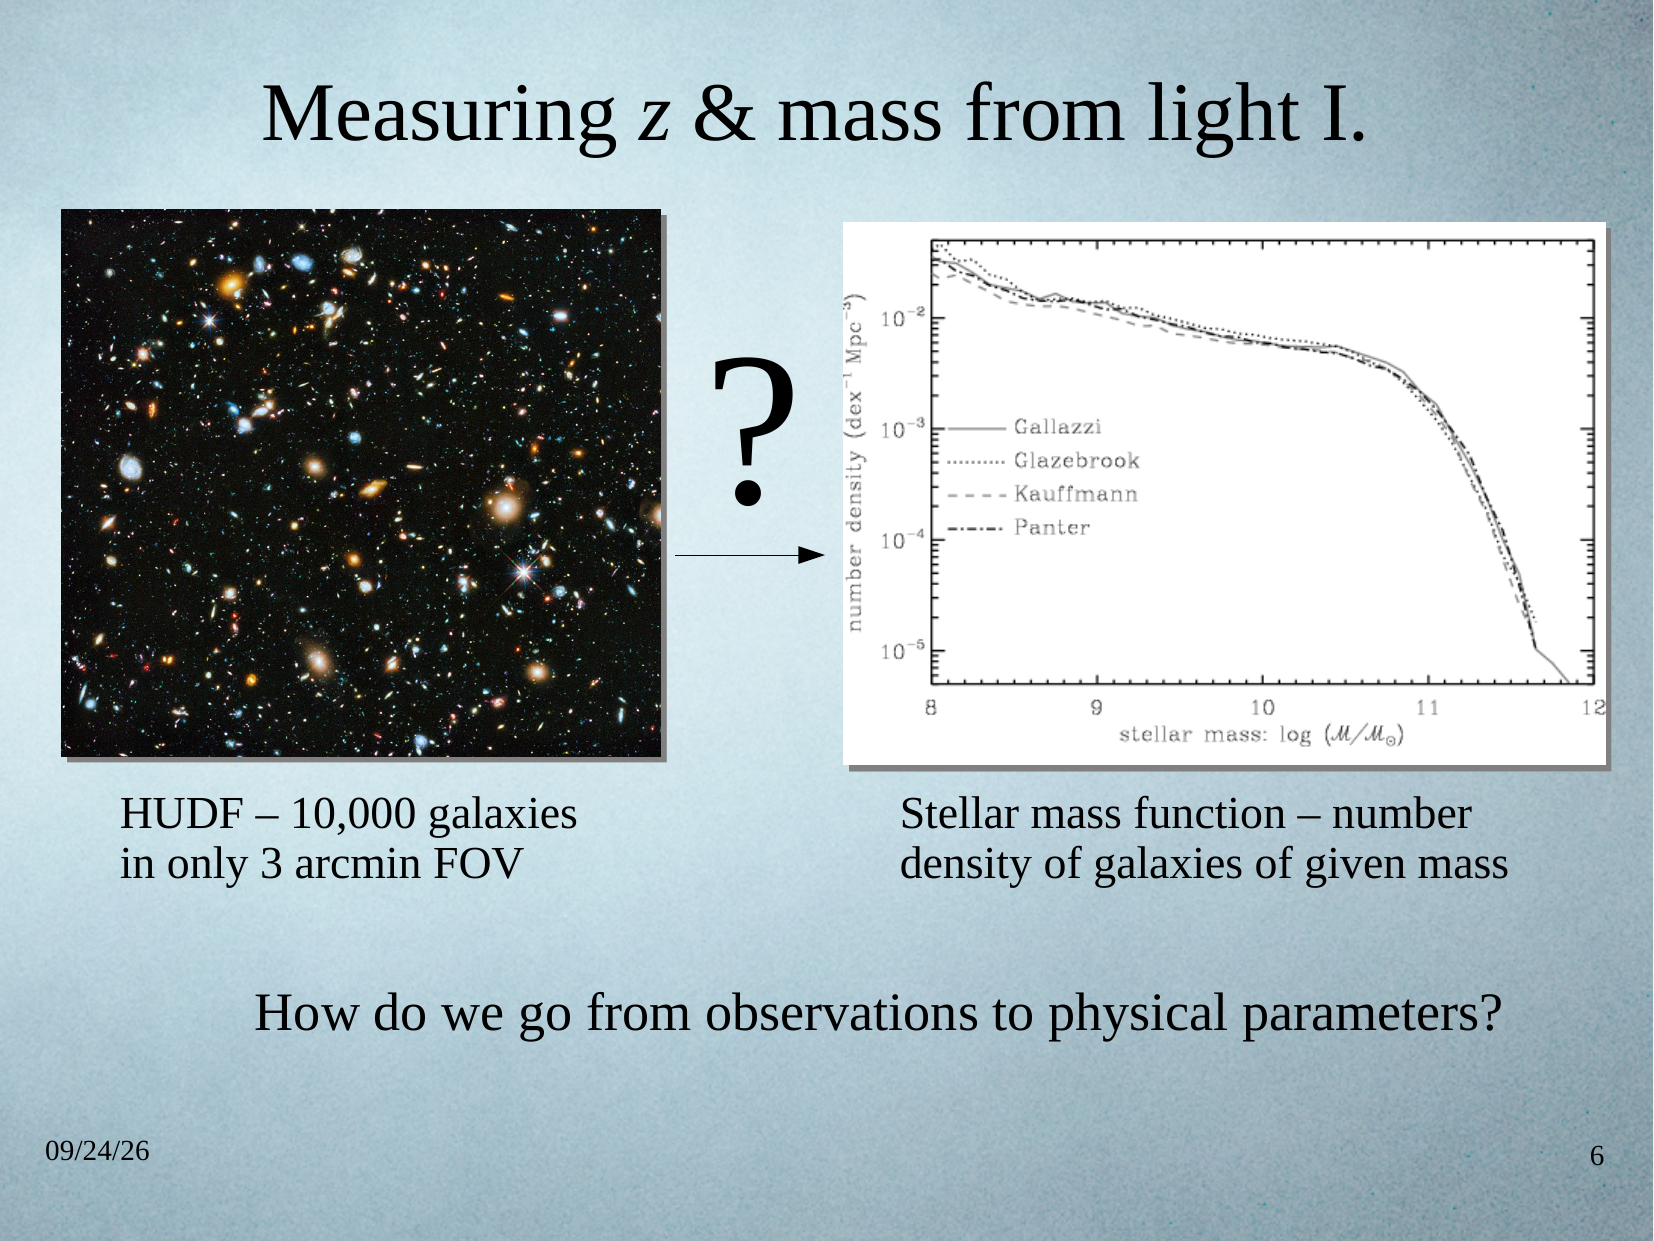

# Measuring z & mass from light I.
?
HUDF – 10,000 galaxies in only 3 arcmin FOV
Stellar mass function – number density of galaxies of given mass
How do we go from observations to physical parameters?
6